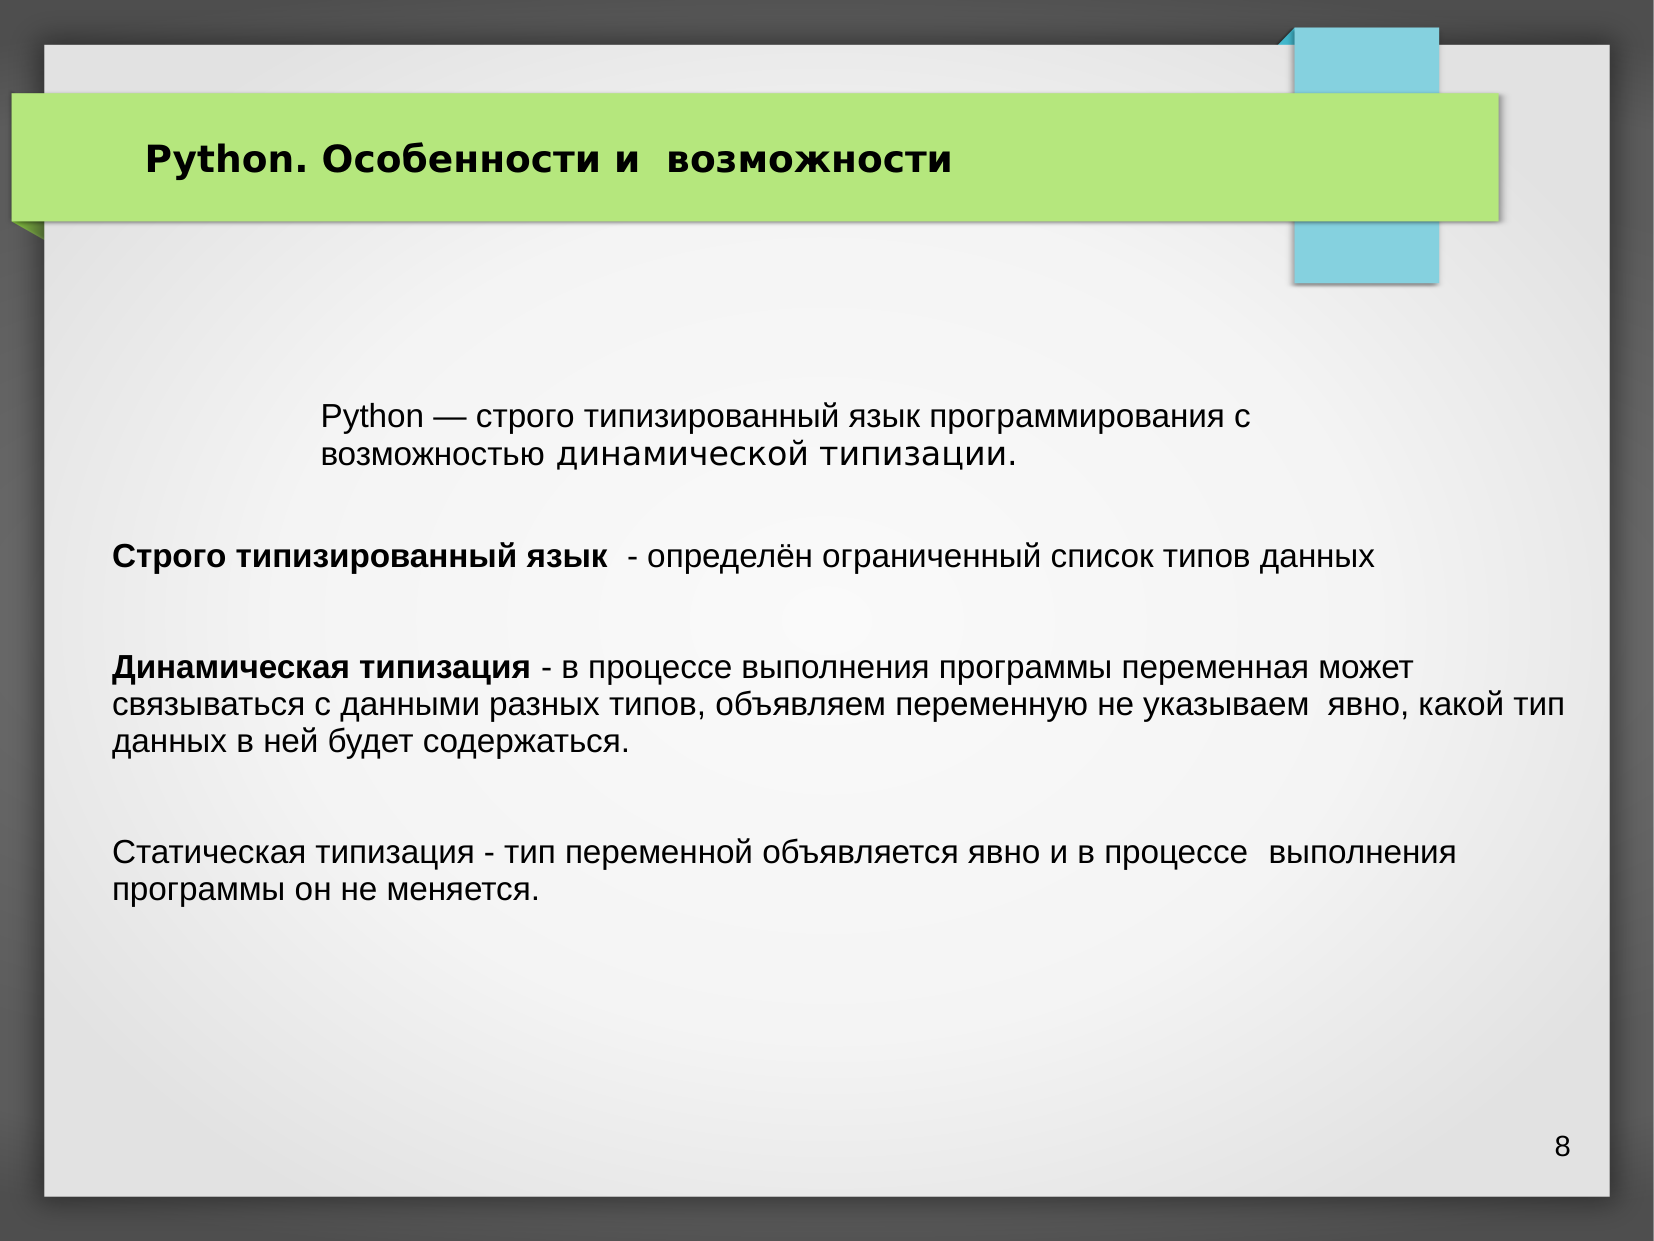

Python. Особенности и возможности
Python — строго типизированный язык программирования с возможностью динамической типизации.
Строго типизированный язык - определён ограниченный список типов данных
Динамическая типизация - в процессе выполнения программы переменная может связываться с данными разных типов, объявляем переменную не указываем явно, какой тип данных в ней будет содержаться.
Статическая типизация - тип переменной объявляется явно и в процессе выполнения программы он не меняется.
8